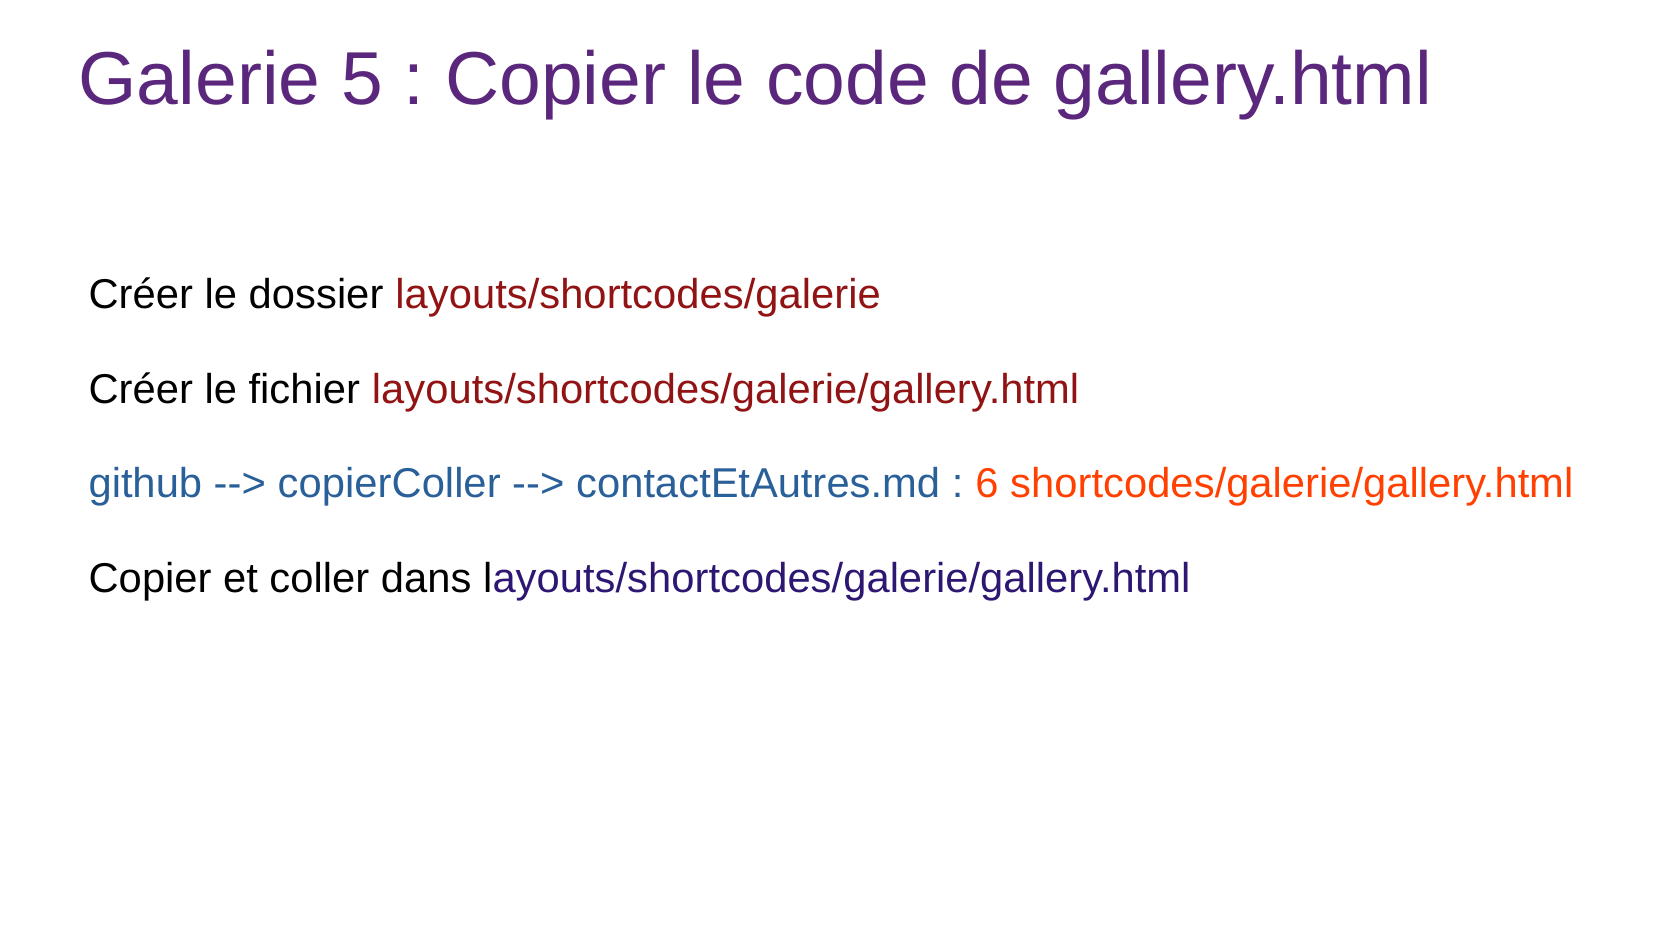

# Galerie 5 : Copier le code de gallery.html
Créer le dossier layouts/shortcodes/galerie
Créer le fichier layouts/shortcodes/galerie/gallery.html
github --> copierColler --> contactEtAutres.md : 6 shortcodes/galerie/gallery.html
Copier et coller dans layouts/shortcodes/galerie/gallery.html